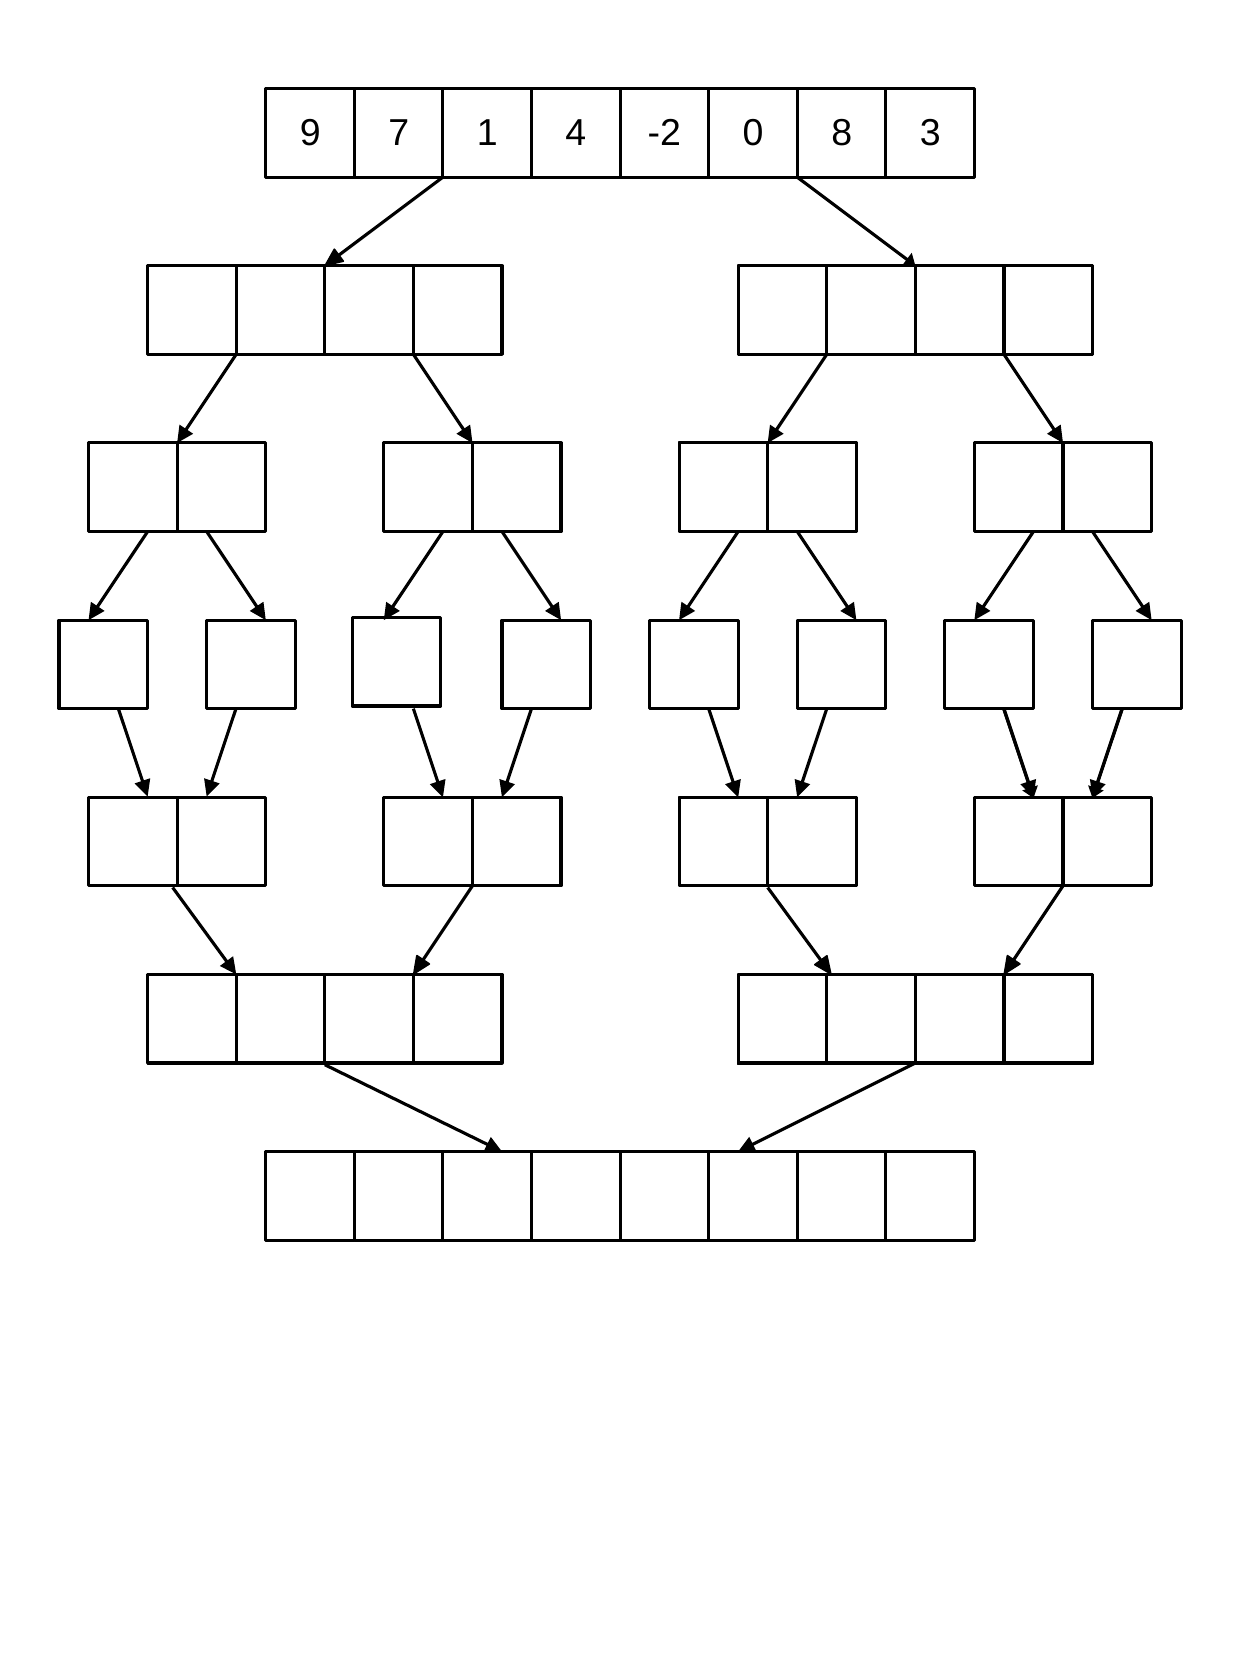

9
7
1
4
-2
0
8
3
5
5
5
1
1
1
8
7
5
5
5
5
5
1
1
1
1
5
5
5
5
5
1
1
1
5
5
5
1
1
1
8
7